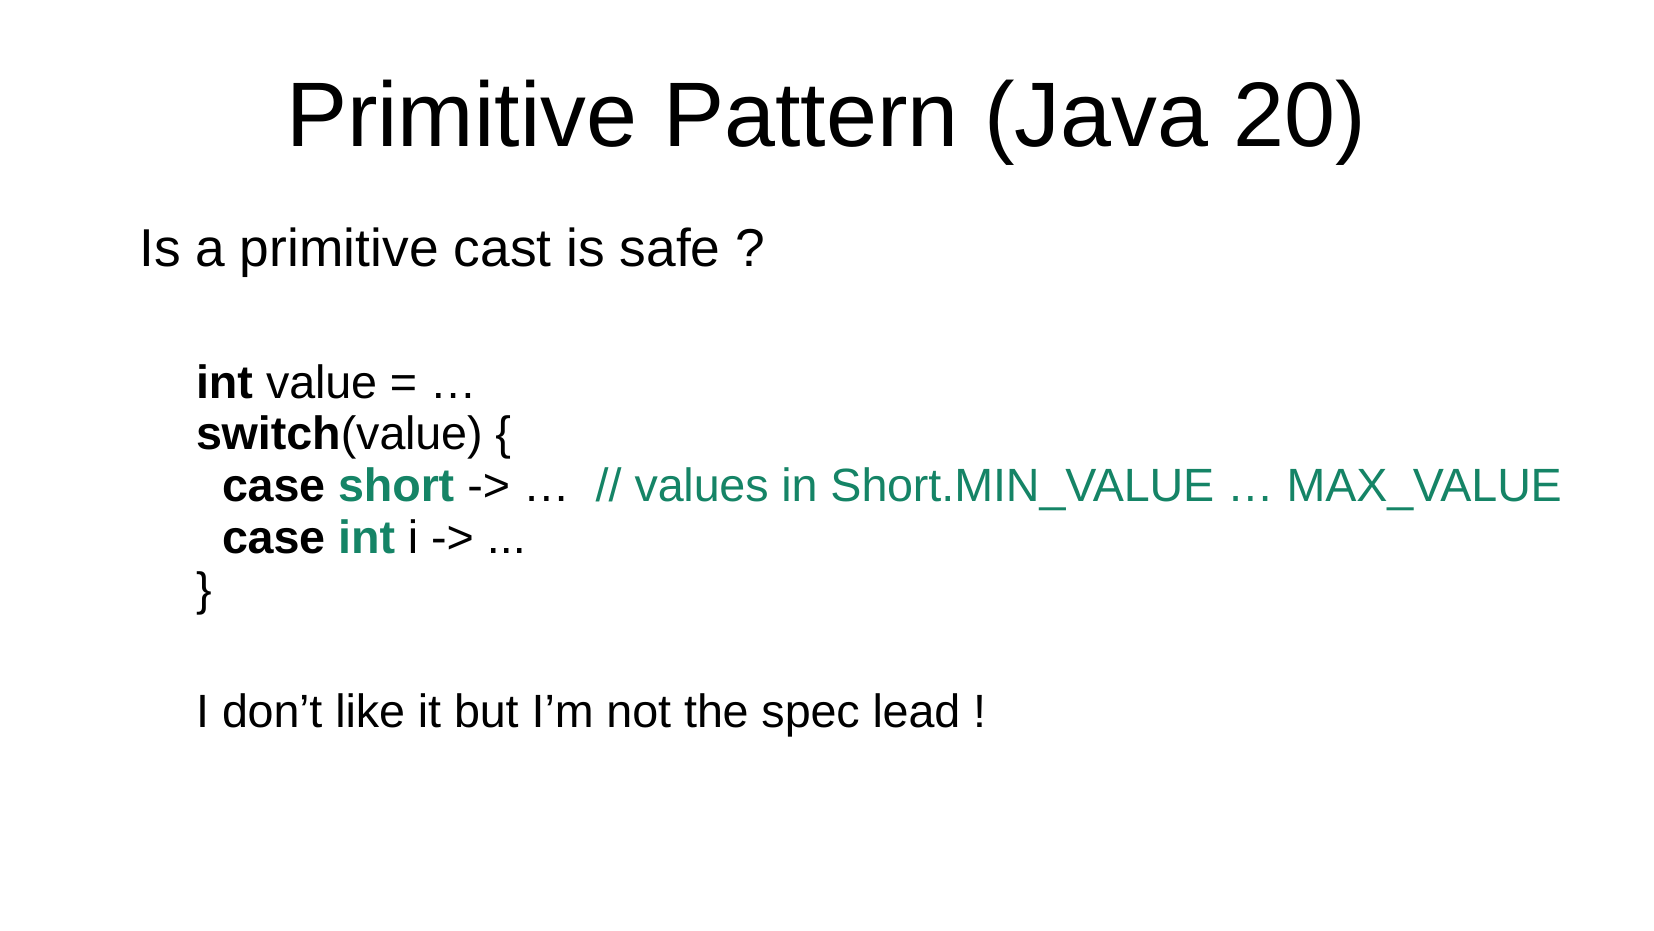

# Primitive Pattern (Java 20)
Is a primitive cast is safe ?
int value = …
switch(value) {
 case short -> … // values in Short.MIN_VALUE … MAX_VALUE
 case int i -> ...
}
I don’t like it but I’m not the spec lead !